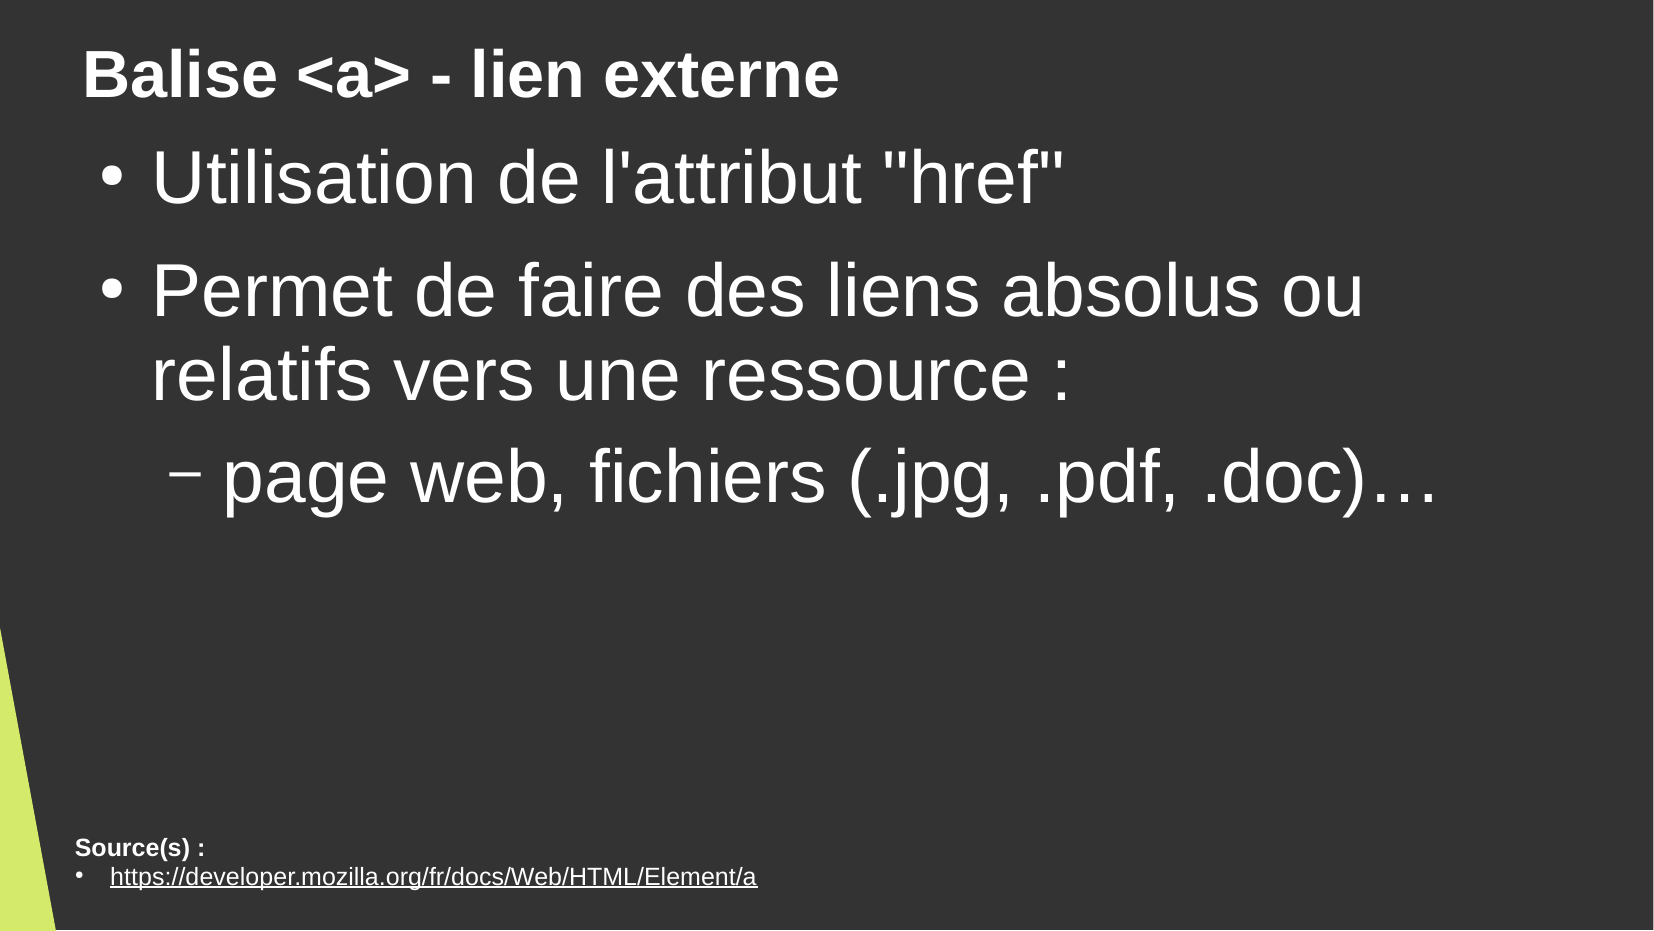

# Balise <a> - lien externe
Utilisation de l'attribut "href"
Permet de faire des liens absolus ou relatifs vers une ressource :
page web, fichiers (.jpg, .pdf, .doc)…
Source(s) :
https://developer.mozilla.org/fr/docs/Web/HTML/Element/a